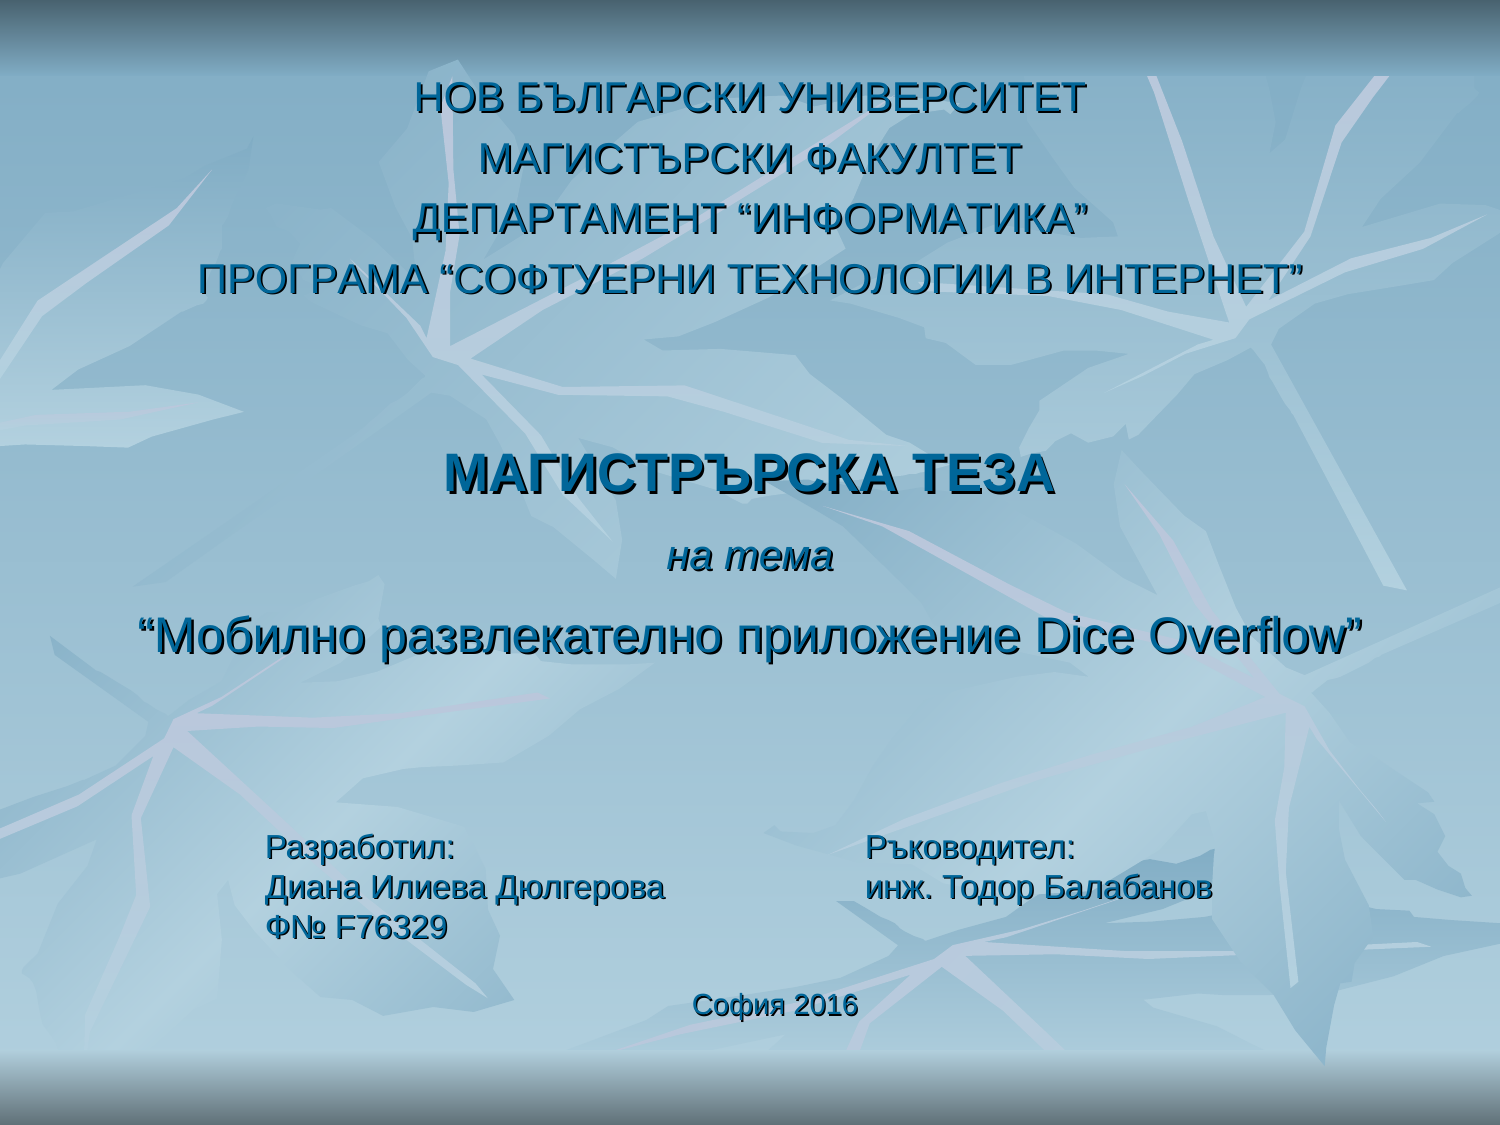

НОВ БЪЛГАРСКИ УНИВЕРСИТЕТ
МАГИСТЪРСКИ ФАКУЛТЕТ
ДЕПАРТАМЕНТ “ИНФОРМАТИКА”
ПРОГРАМА “СОФТУЕРНИ ТЕХНОЛОГИИ В ИНТЕРНЕТ”
# МАГИСТРЪРСКА ТЕЗА на тема “Мобилно развлекателно приложение Dice Overflow”
Разработил:			Ръководител:
Диана Илиева Дюлгерова		инж. Тодор Балабанов
Ф№ F76329
София 2016